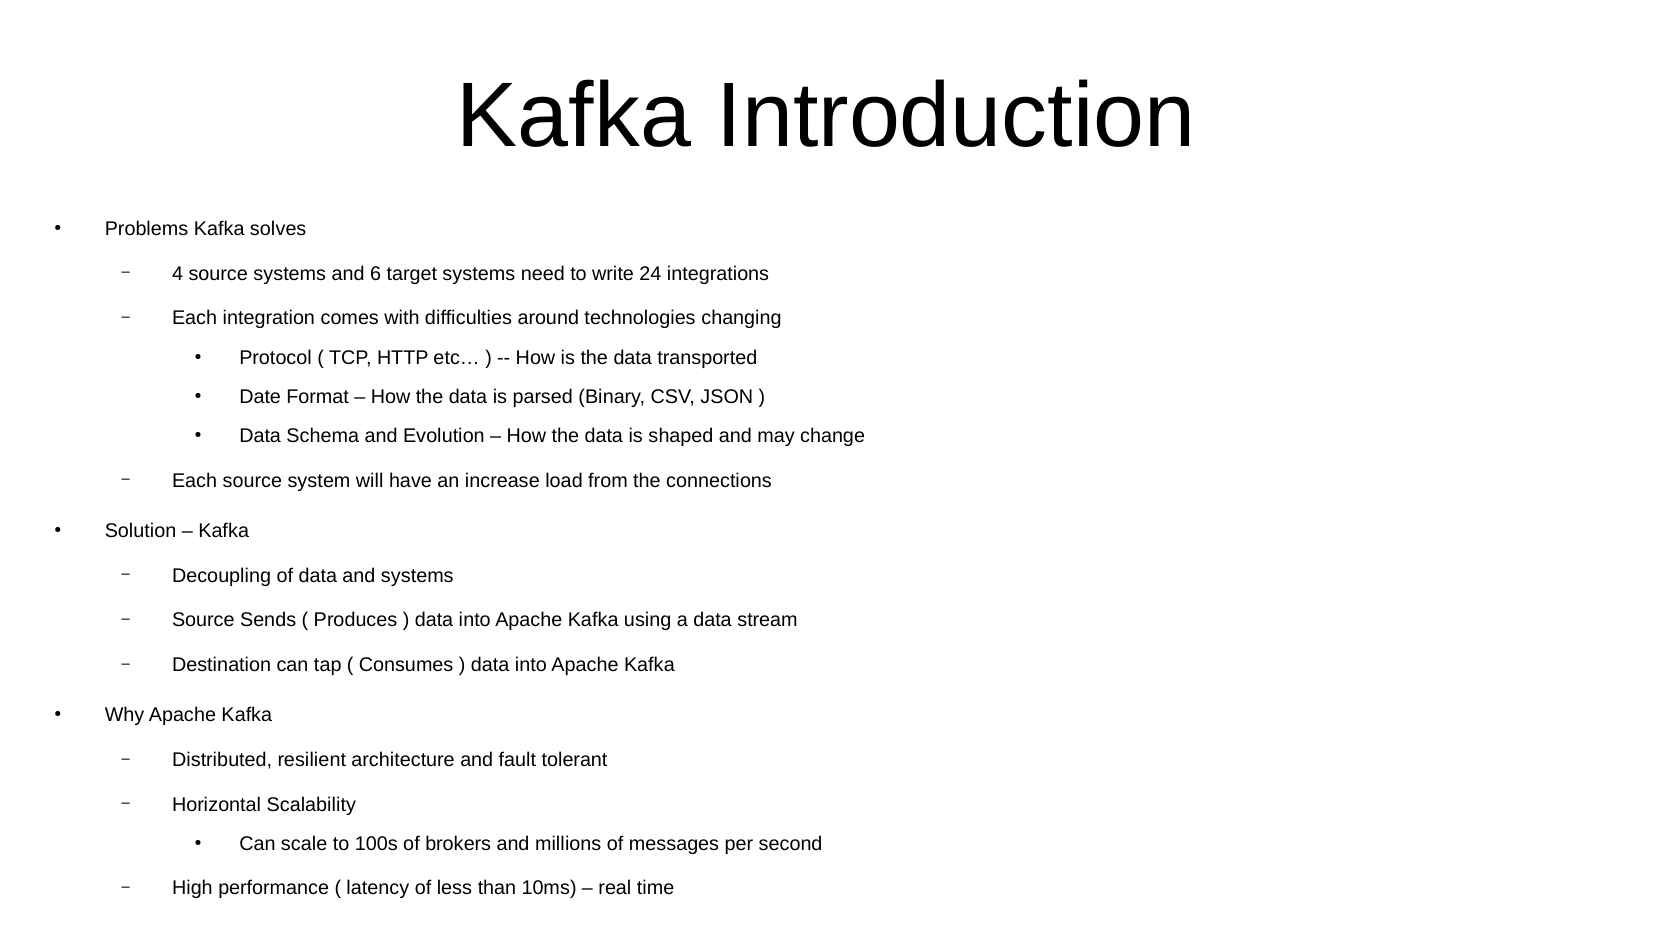

# Kafka Introduction
Problems Kafka solves
4 source systems and 6 target systems need to write 24 integrations
Each integration comes with difficulties around technologies changing
Protocol ( TCP, HTTP etc… ) -- How is the data transported
Date Format – How the data is parsed (Binary, CSV, JSON )
Data Schema and Evolution – How the data is shaped and may change
Each source system will have an increase load from the connections
Solution – Kafka
Decoupling of data and systems
Source Sends ( Produces ) data into Apache Kafka using a data stream
Destination can tap ( Consumes ) data into Apache Kafka
Why Apache Kafka
Distributed, resilient architecture and fault tolerant
Horizontal Scalability
Can scale to 100s of brokers and millions of messages per second
High performance ( latency of less than 10ms) – real time